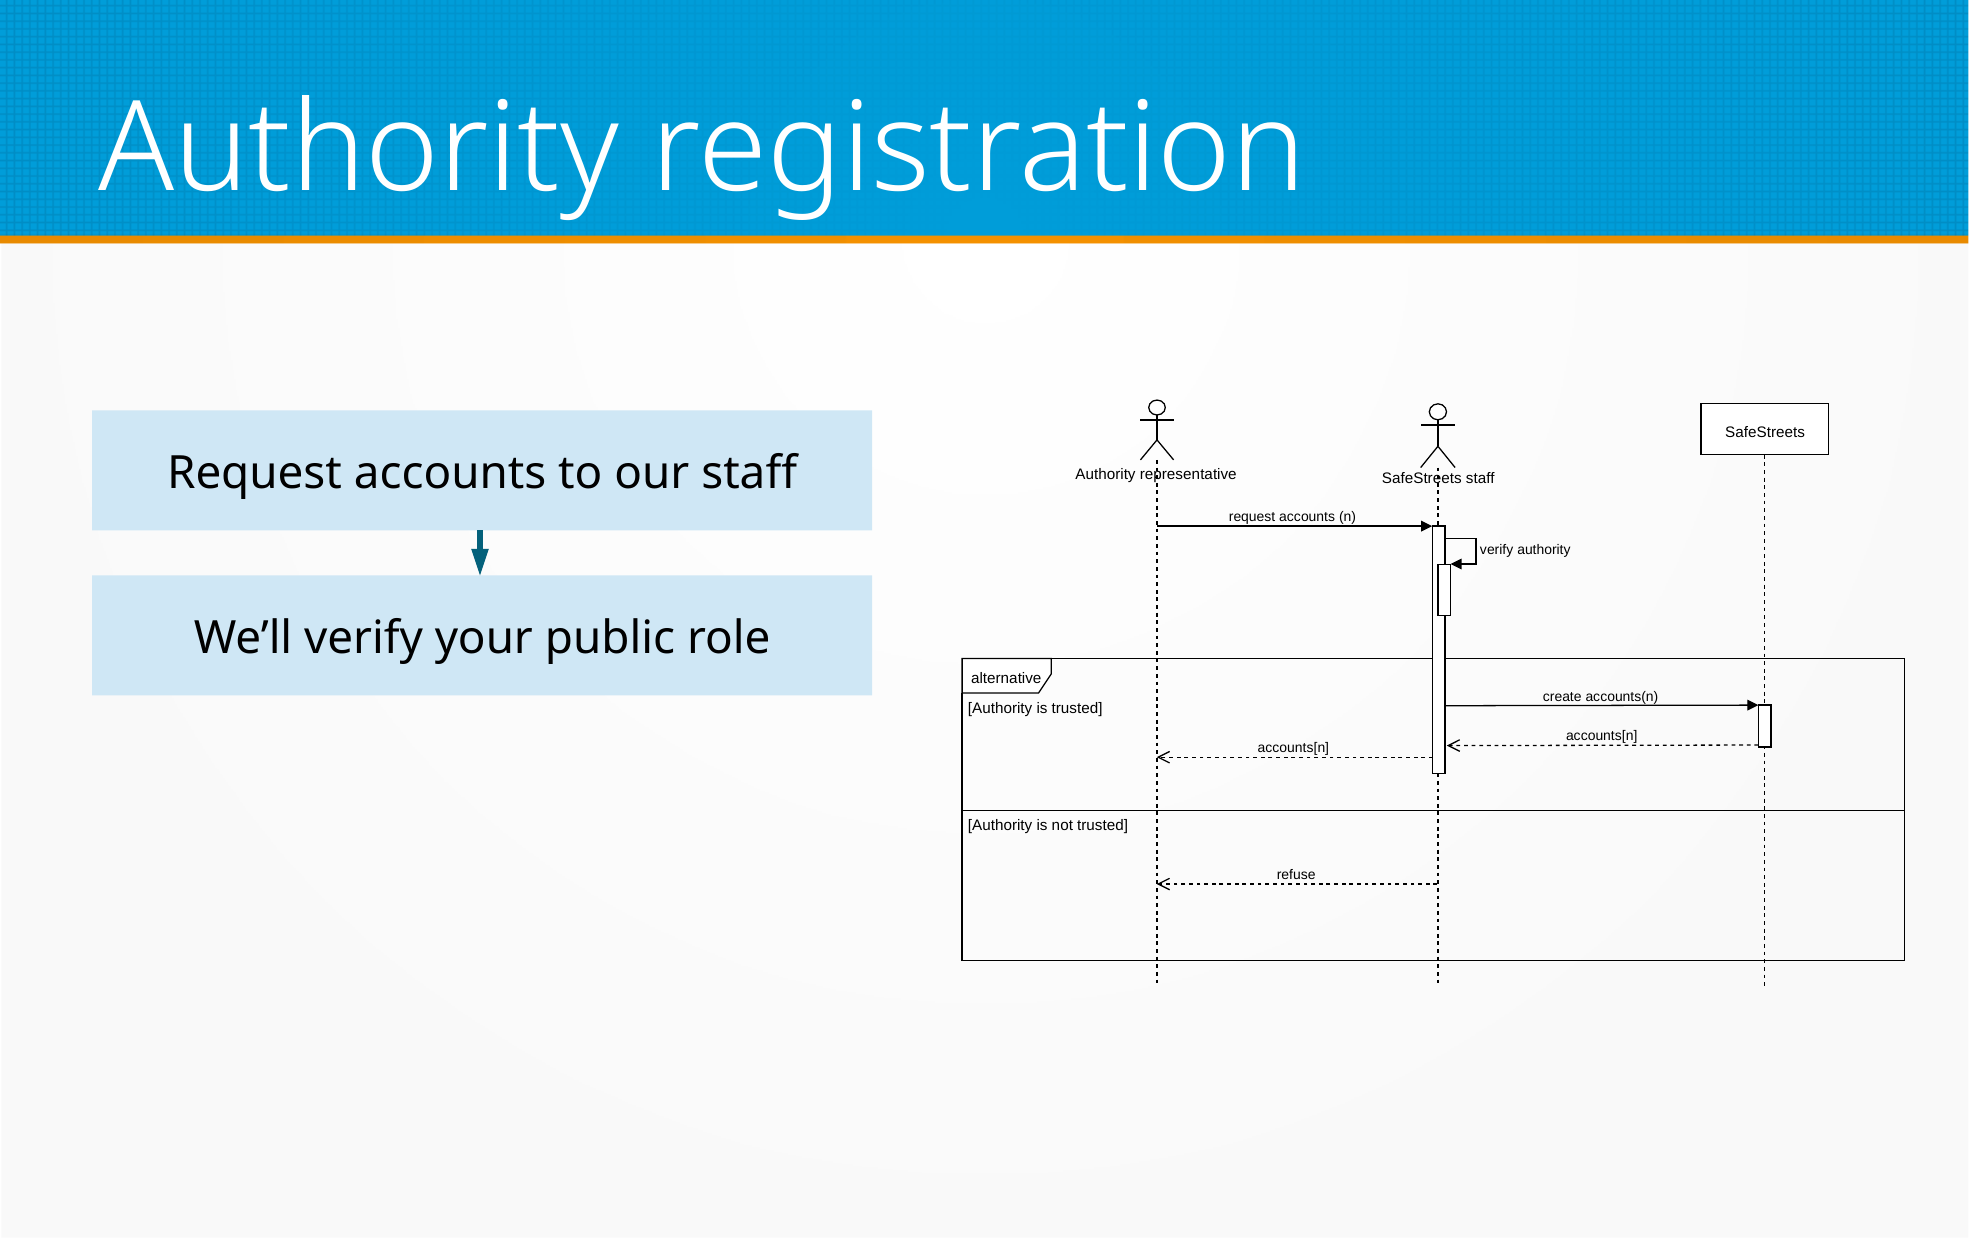

# Authority registration
Request accounts to our staff
We’ll verify your public role